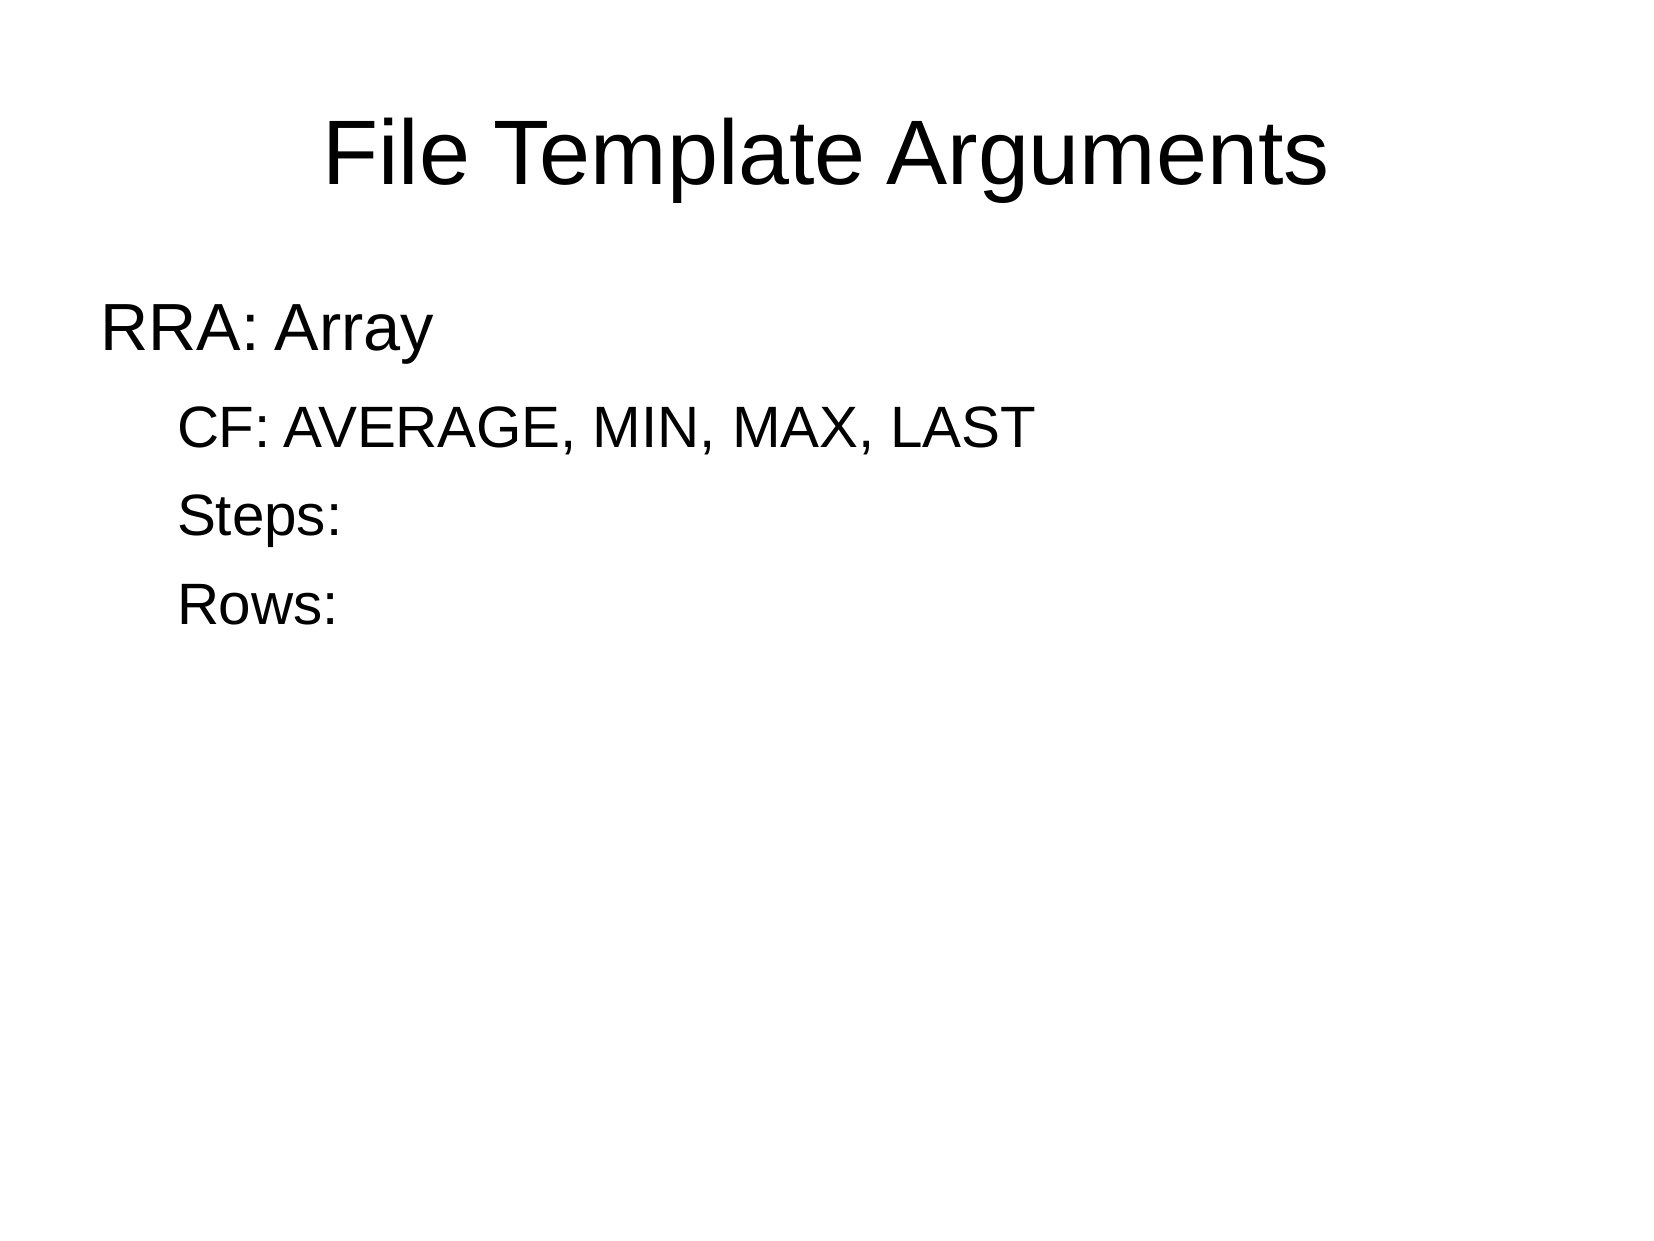

# File Template Arguments
RRA: Array
CF: AVERAGE, MIN, MAX, LAST
Steps:
Rows: